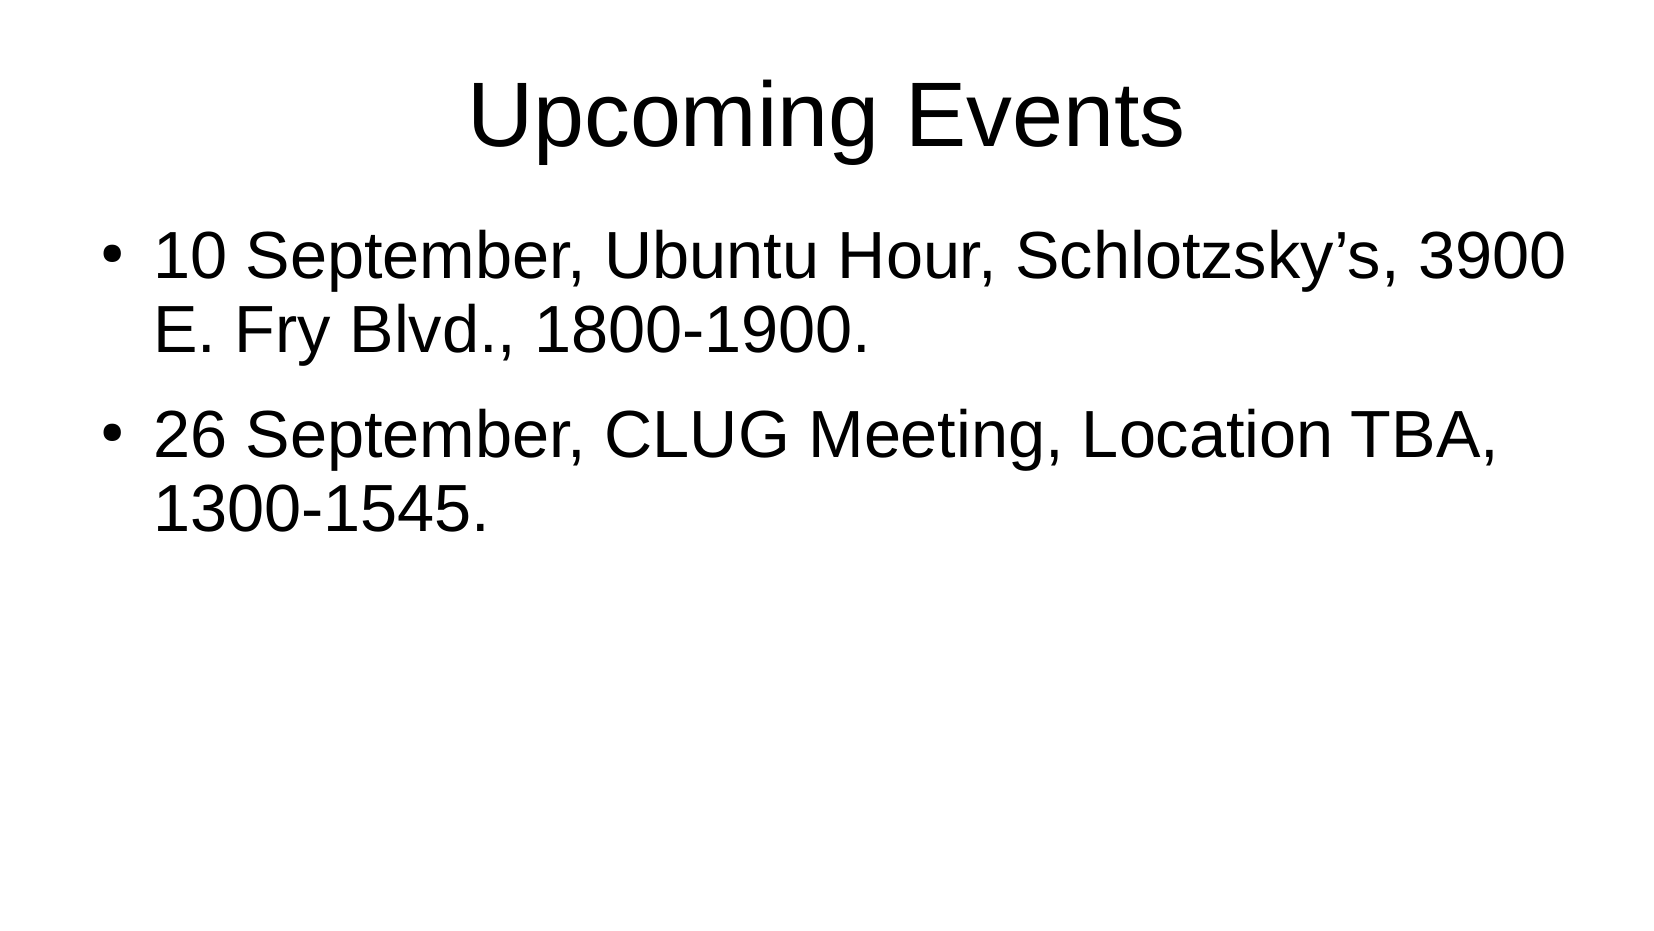

# Upcoming Events
10 September, Ubuntu Hour, Schlotzsky’s, 3900 E. Fry Blvd., 1800-1900.
26 September, CLUG Meeting, Location TBA, 1300-1545.